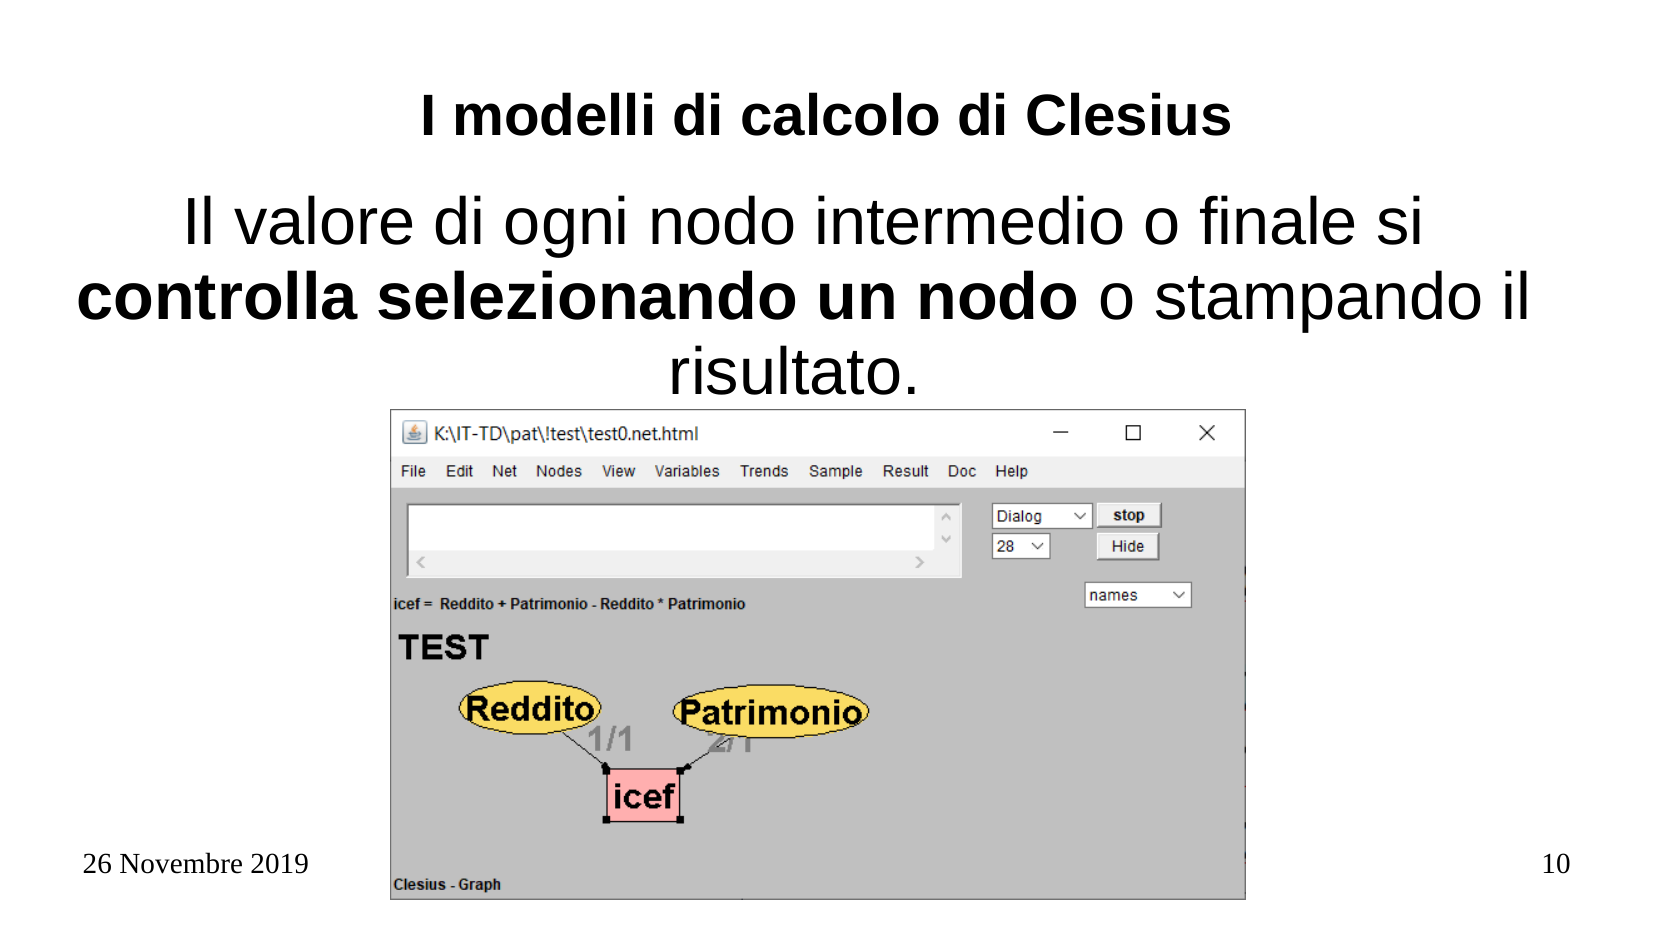

# I modelli di calcolo di Clesius
Il valore di ogni nodo intermedio o finale si controlla selezionando un nodo o stampando il risultato.
26 Novembre 2019
W.J.Irler -Clesius Srl.
10